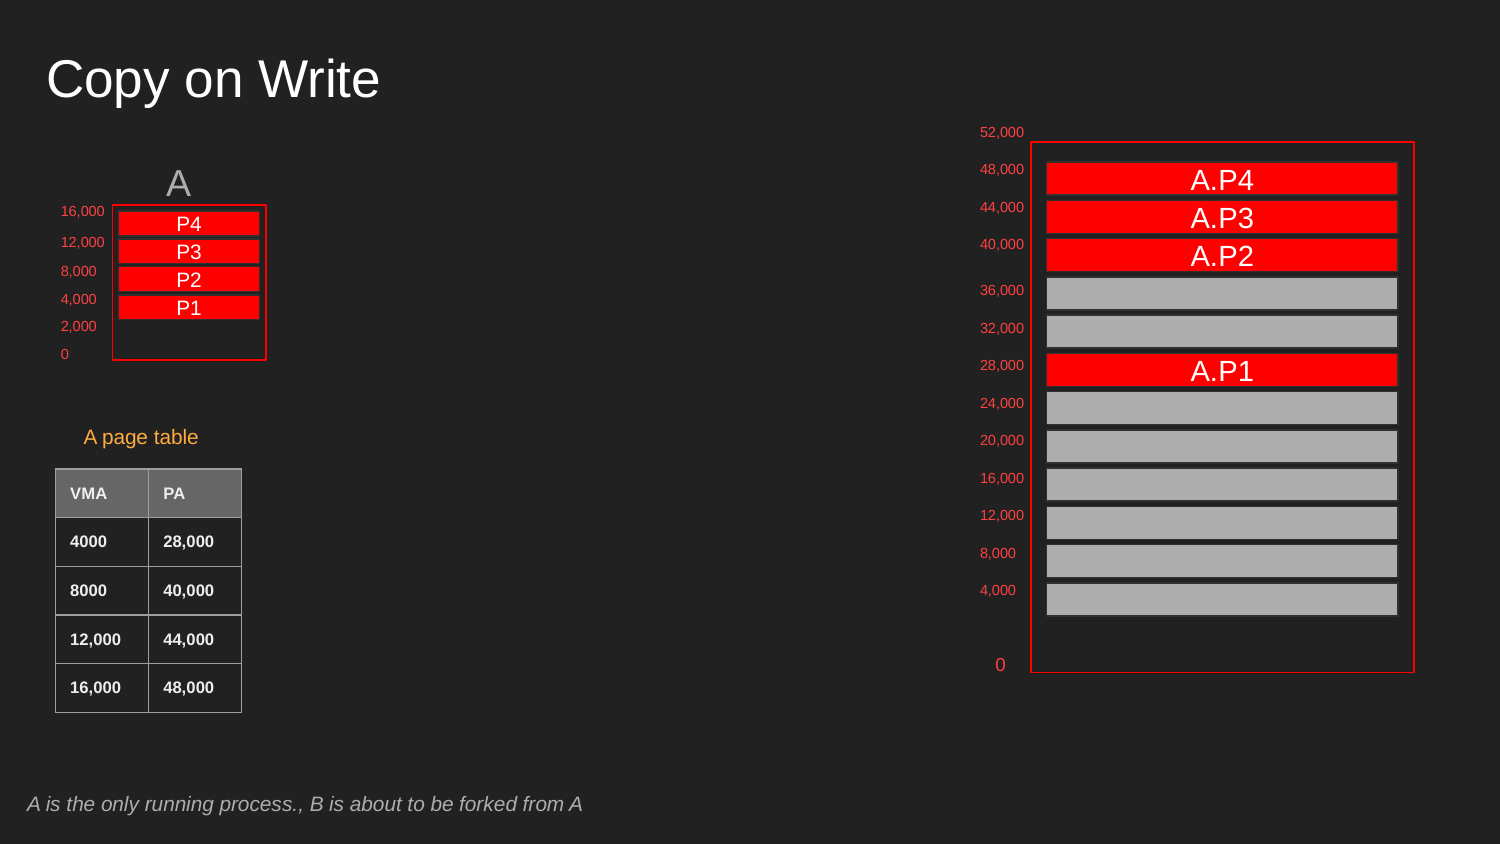

# Copy on Write
52,000
A
48,000
A.P4
44,000
16,000
A.P3
P4
12,000
40,000
A.P2
P3
8,000
36,000
P2
4,000
P1
2,000
32,000
0
28,000
A.P1
24,000
A page table
20,000
16,000
| VMA | PA |
| --- | --- |
| 4000 | 28,000 |
| 8000 | 40,000 |
| 12,000 | 44,000 |
| 16,000 | 48,000 |
12,000
8,000
4,000
0
A is the only running process., B is about to be forked from A